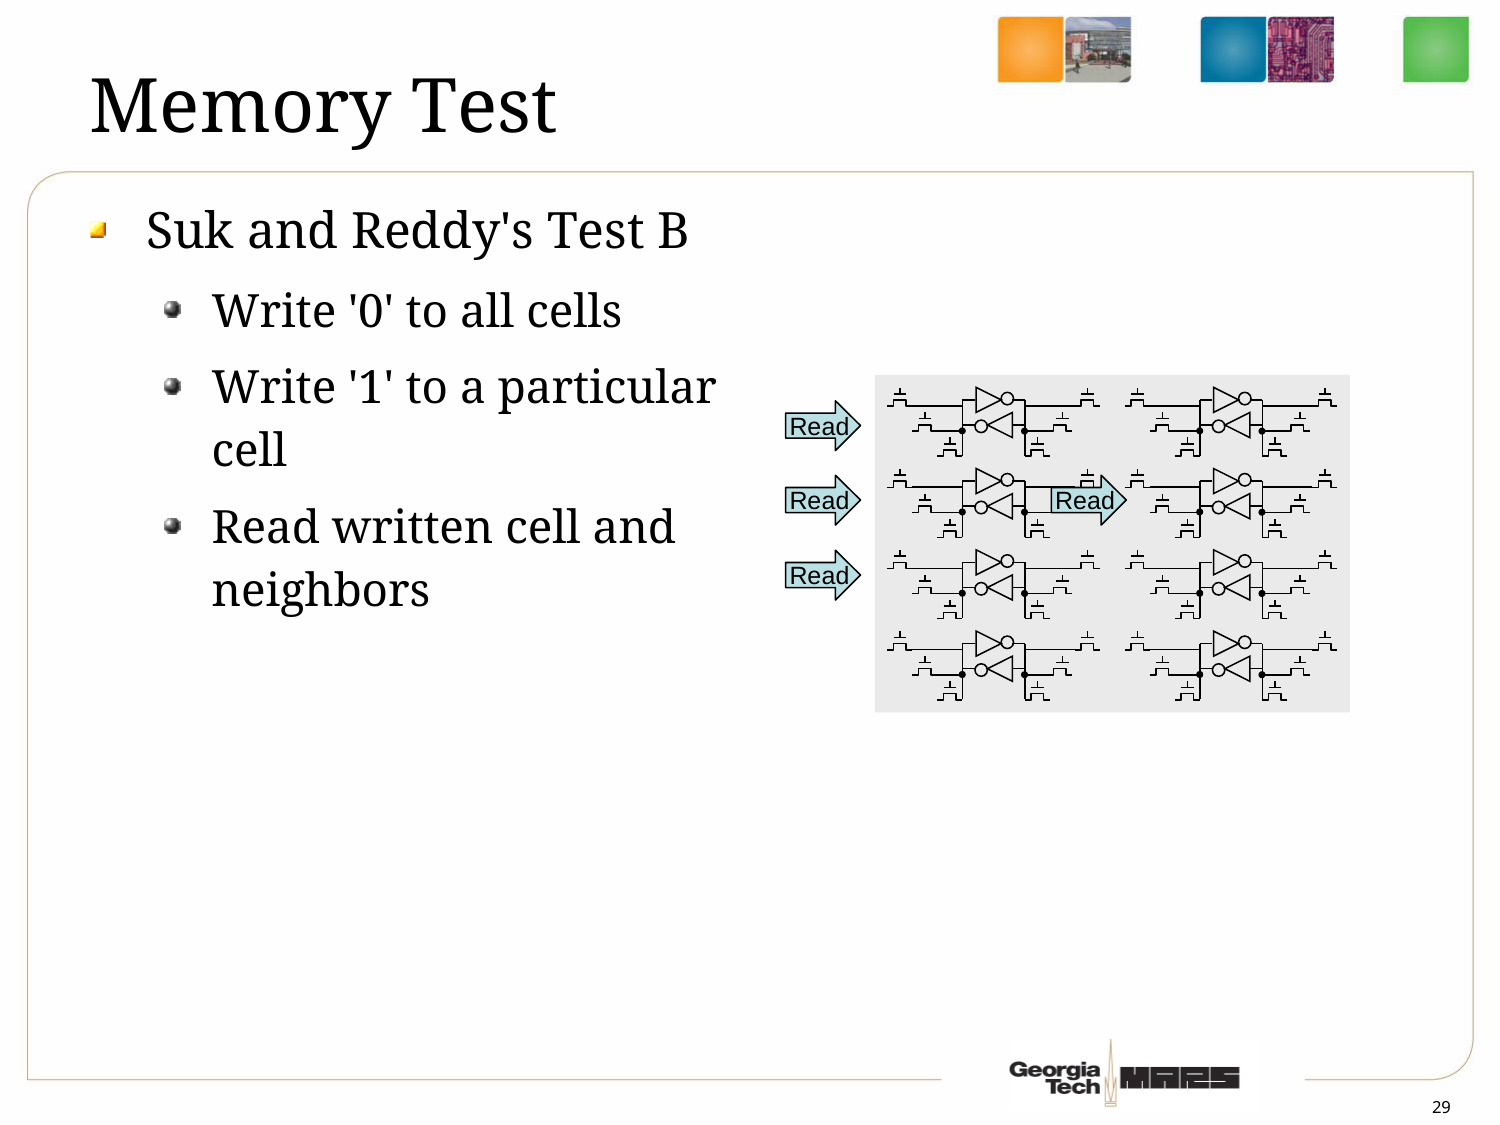

# Memory Test
Suk and Reddy's Test B
Write '0' to all cells
Write '1' to a particular cell
Read written cell and neighbors
Read
Read
Read
Read
29